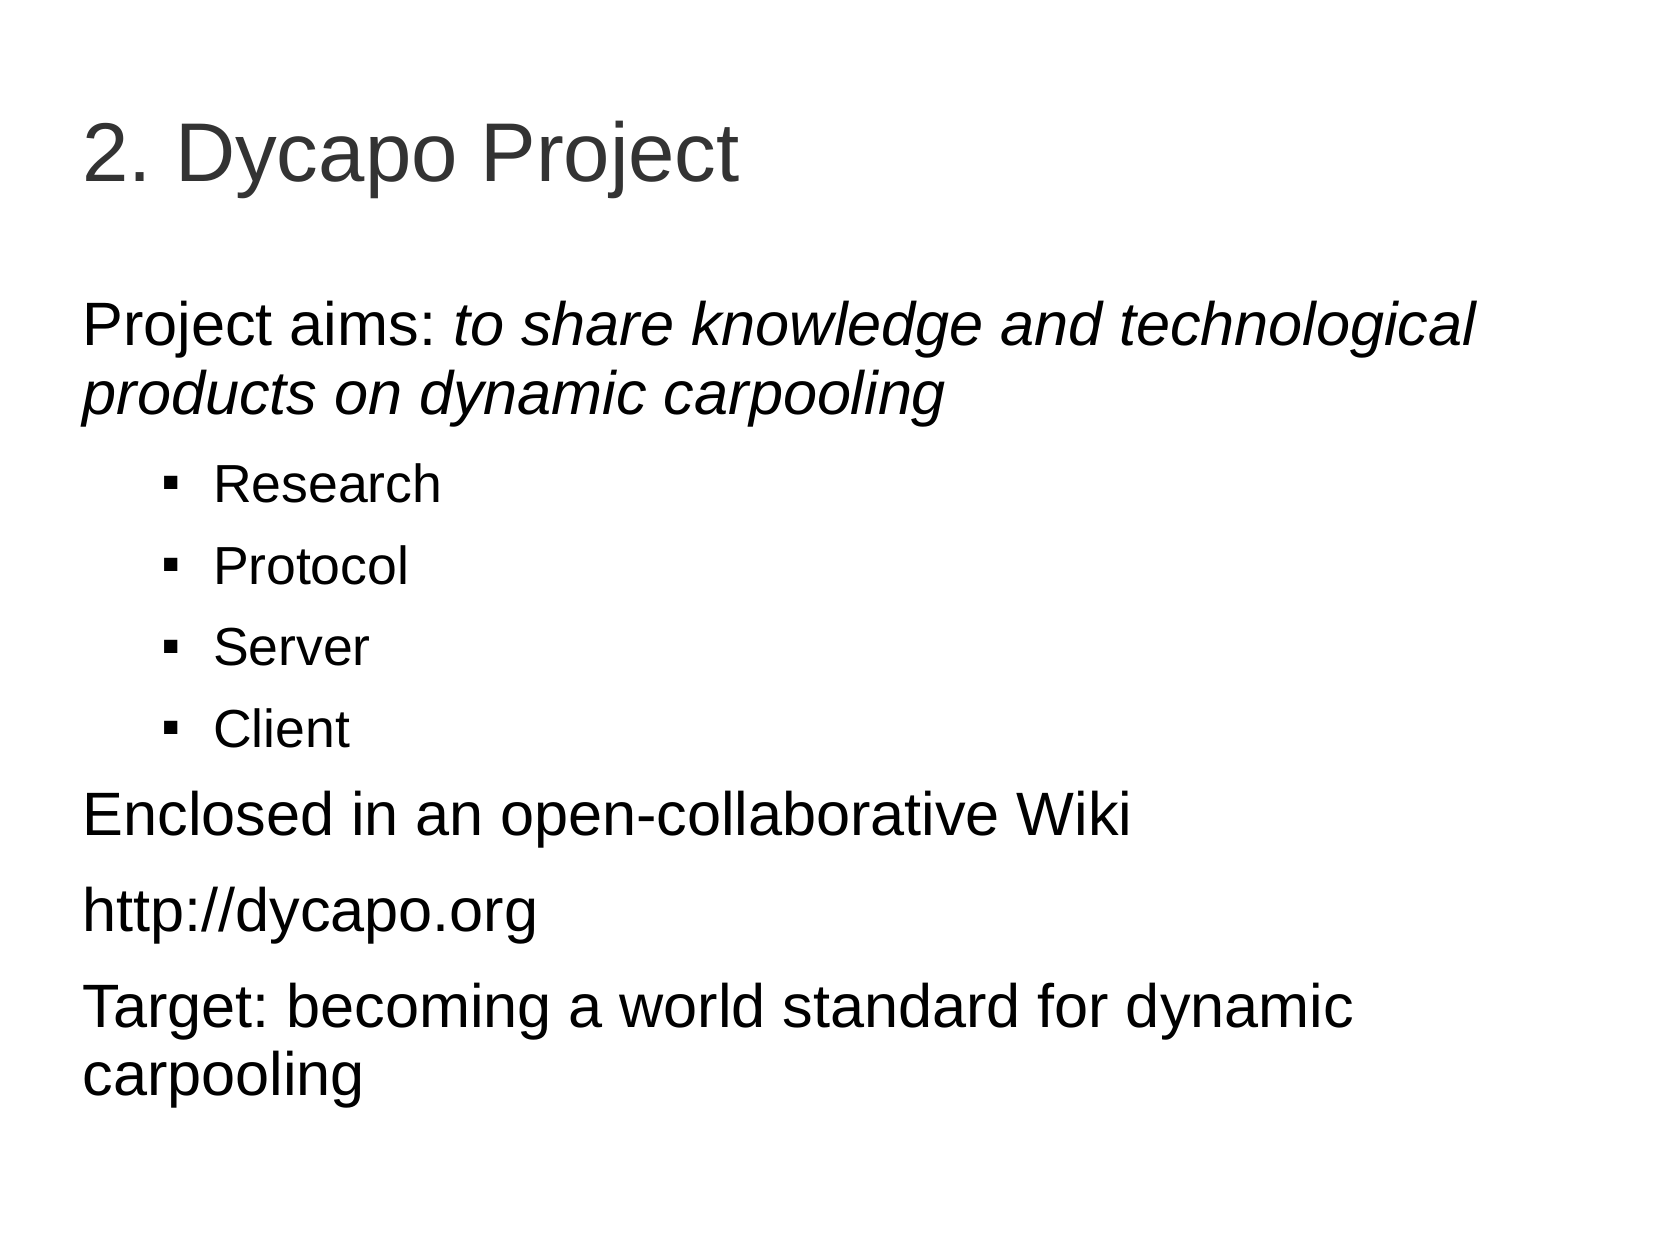

# 2. Dycapo Project
Project aims: to share knowledge and technological products on dynamic carpooling
Research
Protocol
Server
Client
Enclosed in an open-collaborative Wiki
http://dycapo.org
Target: becoming a world standard for dynamic carpooling